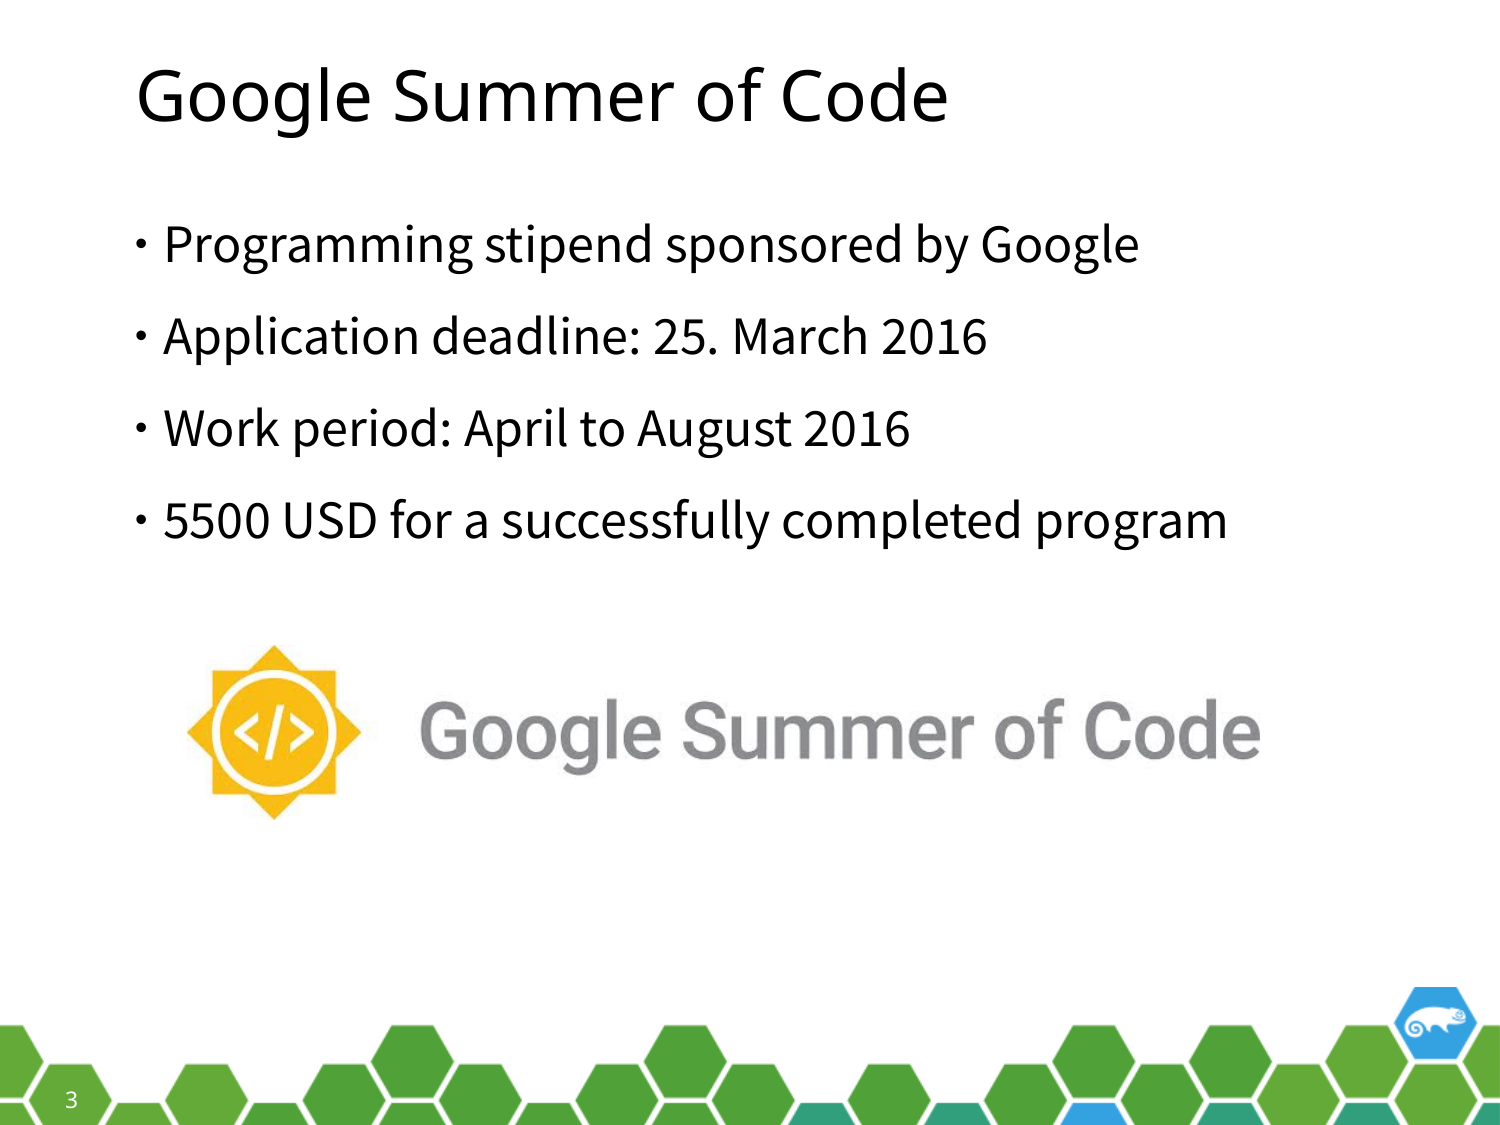

# Google Summer of Code
Programming stipend sponsored by Google
Application deadline: 25. March 2016
Work period: April to August 2016
5500 USD for a successfully completed program